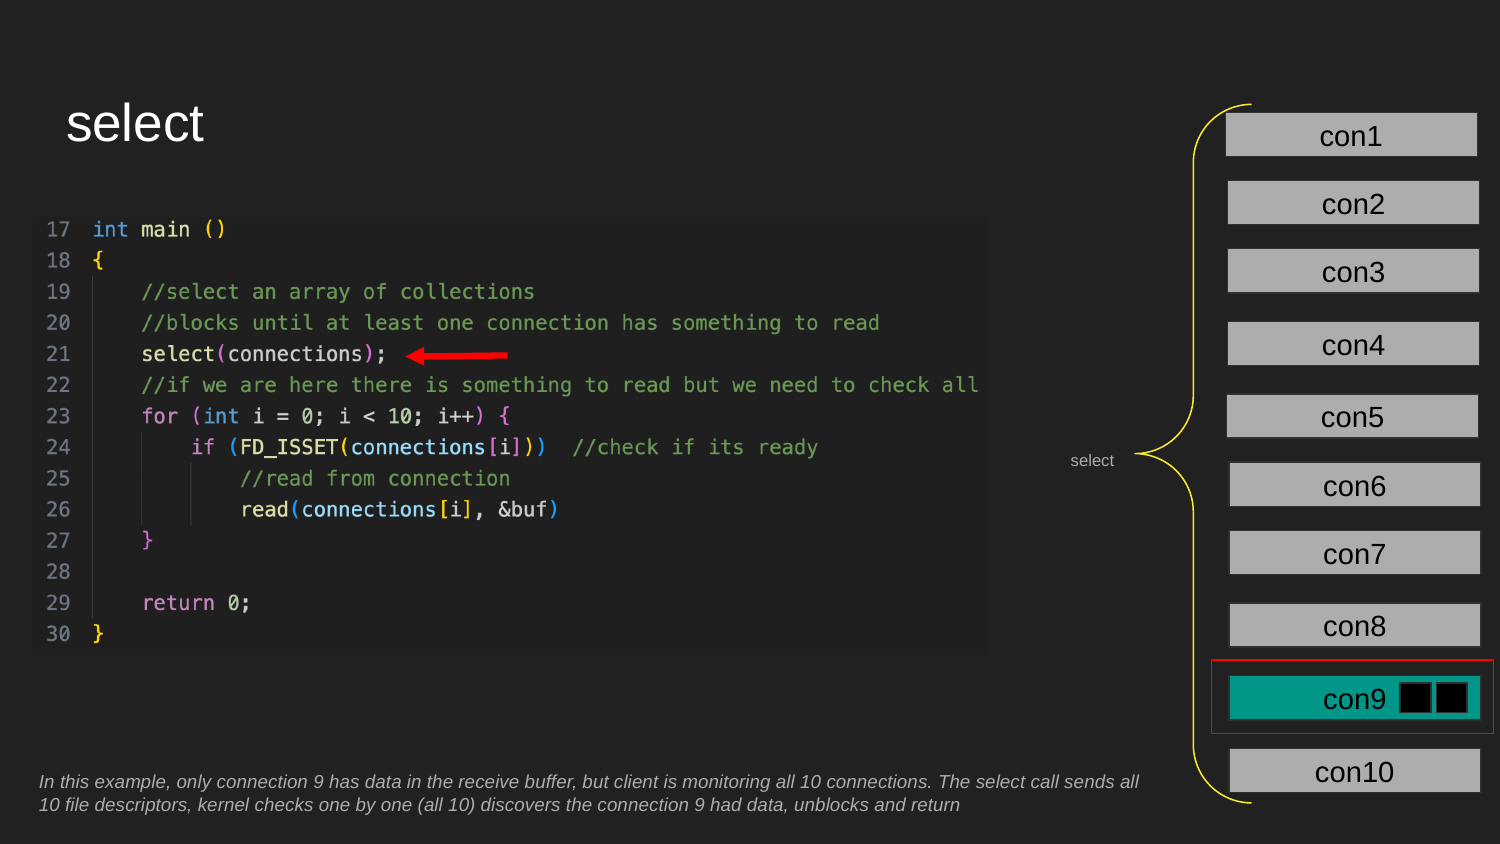

# select
con1
con2
con3
con4
con5
select
con6
con7
con8
con9
con10
In this example, only connection 9 has data in the receive buffer, but client is monitoring all 10 connections. The select call sends all 10 file descriptors, kernel checks one by one (all 10) discovers the connection 9 had data, unblocks and return